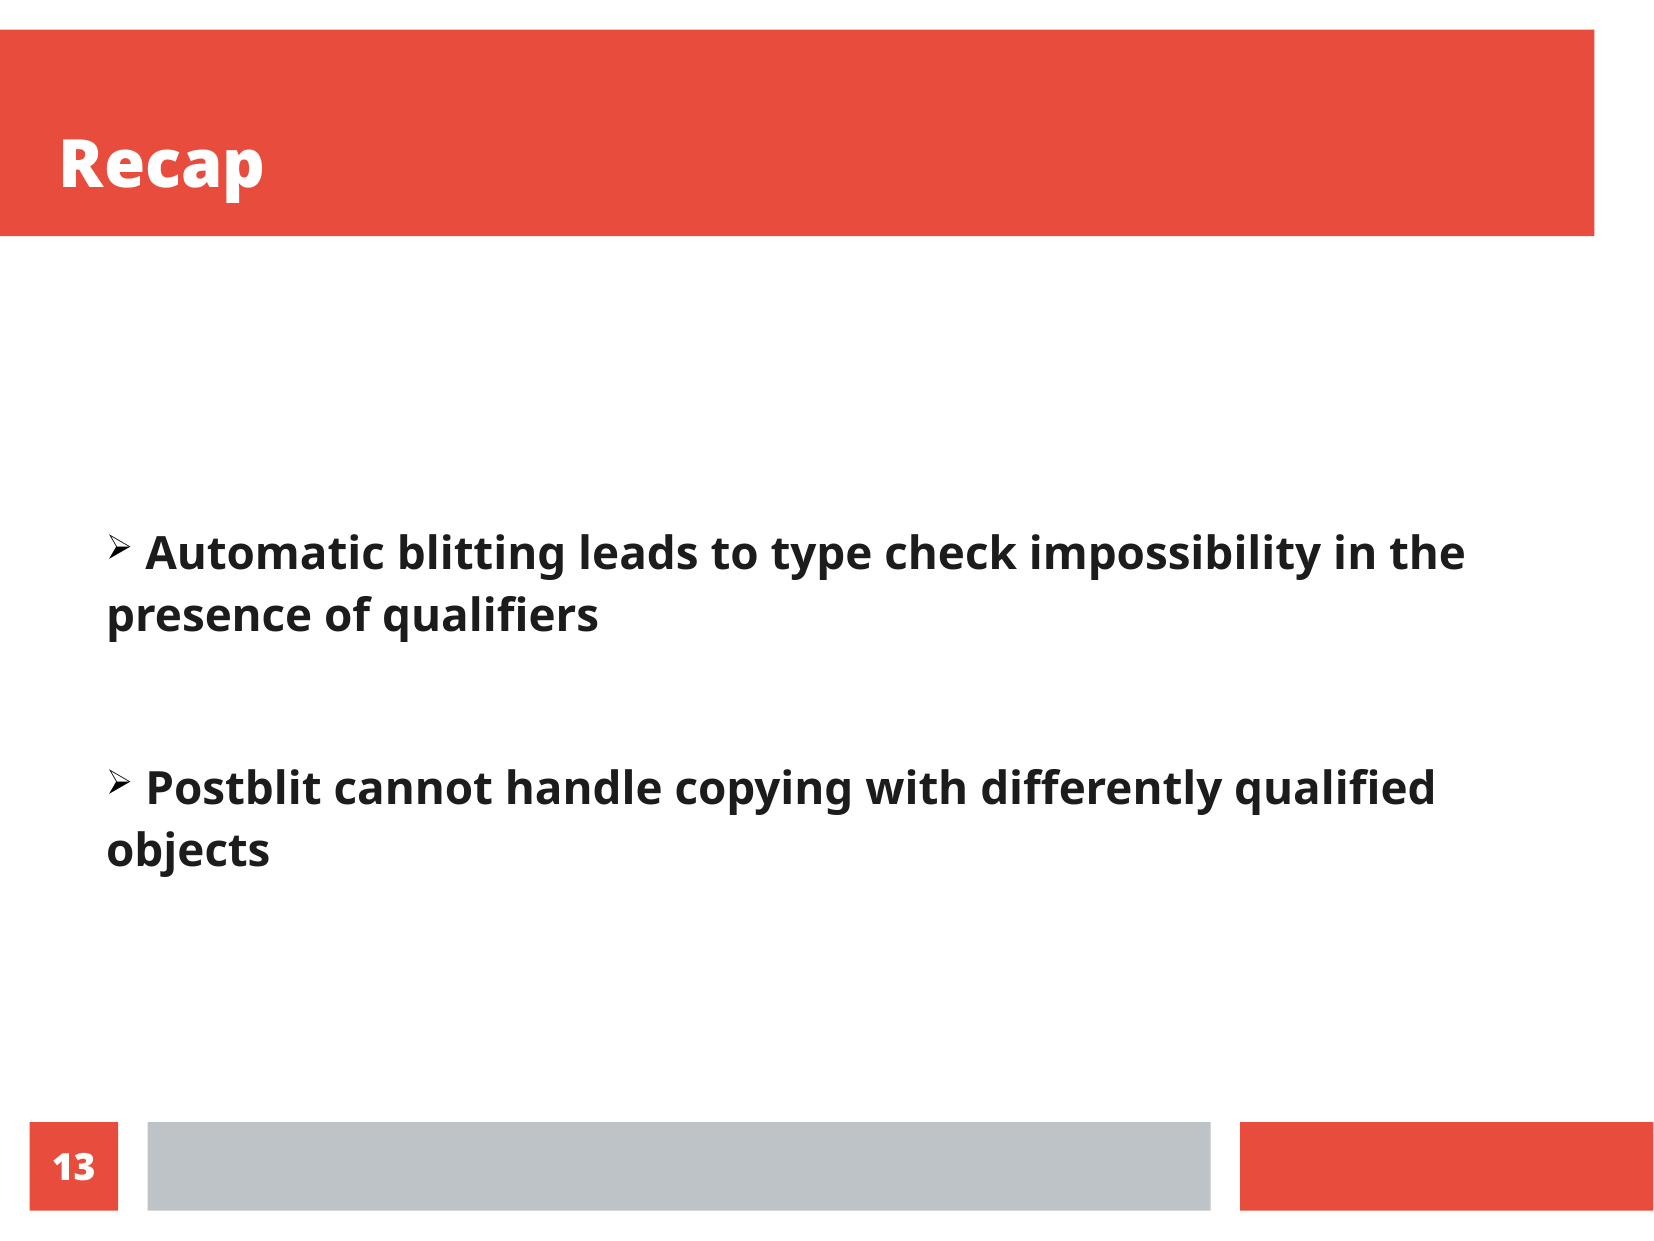

# Recap
 Automatic blitting leads to type check impossibility in the presence of qualifiers
 Postblit cannot handle copying with differently qualified objects
13